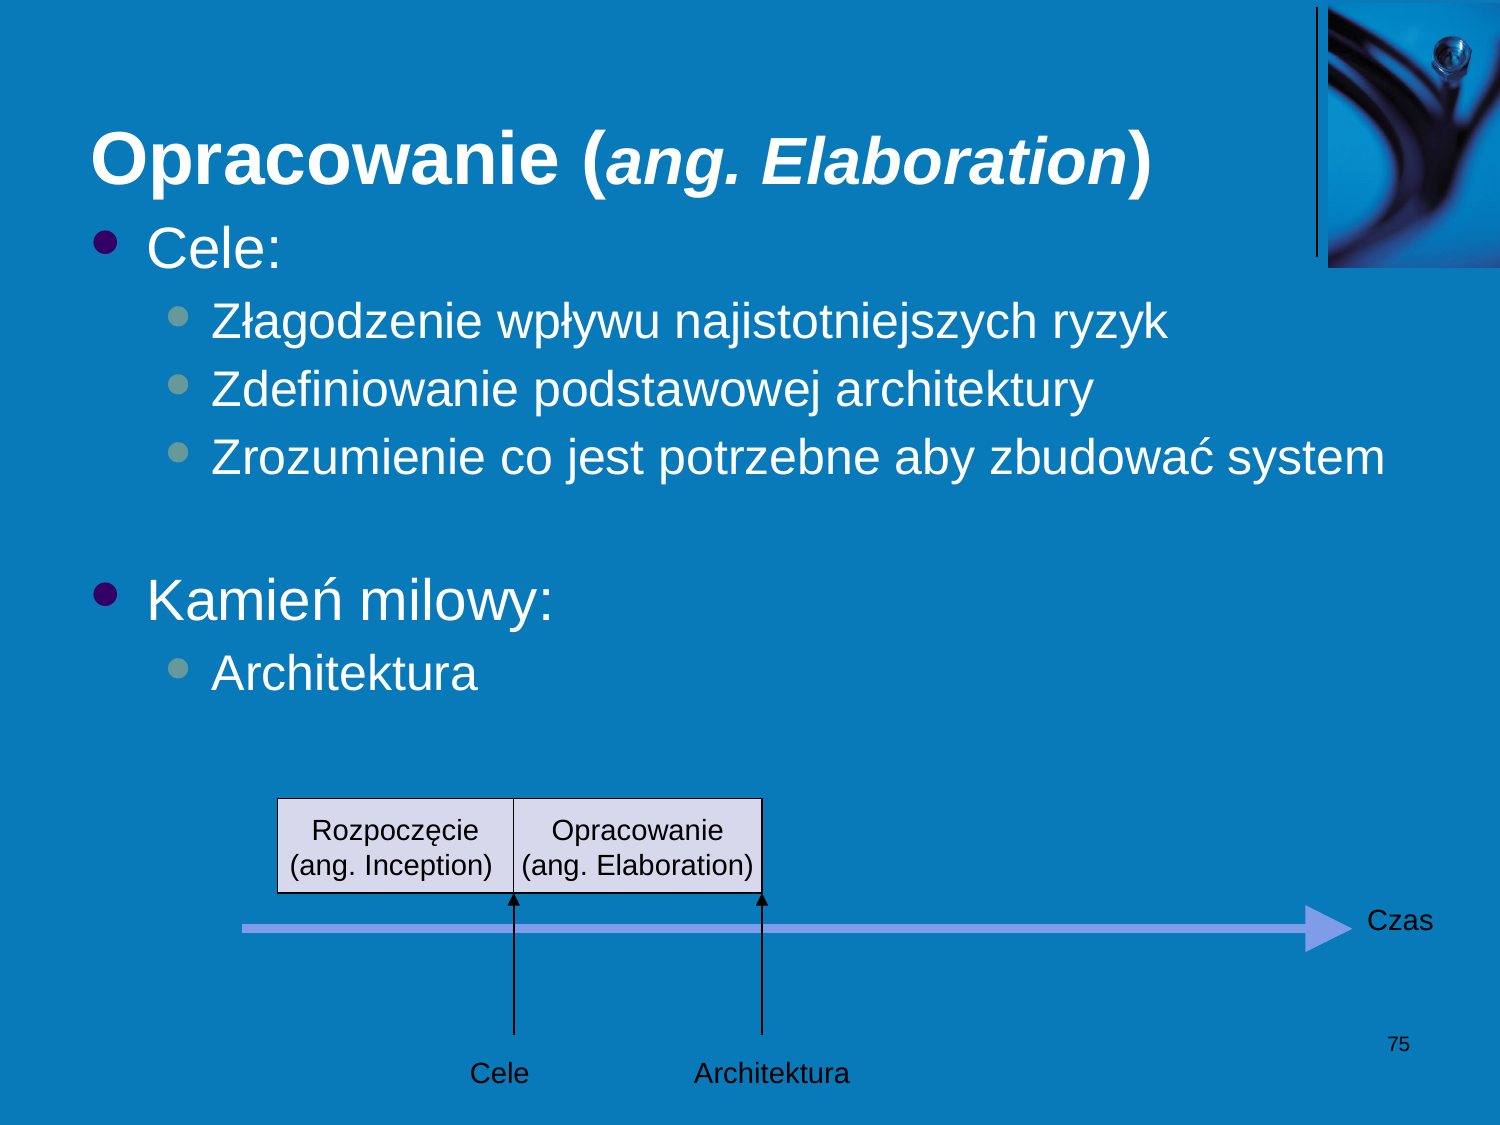

# Opracowanie (ang. Elaboration)
Cele:
Złagodzenie wpływu najistotniejszych ryzyk
Zdefiniowanie podstawowej architektury
Zrozumienie co jest potrzebne aby zbudować system
Kamień milowy:
Architektura
Rozpoczęcie
(ang. Inception)
Opracowanie
(ang. Elaboration)
Czas
75
Cele
Architektura